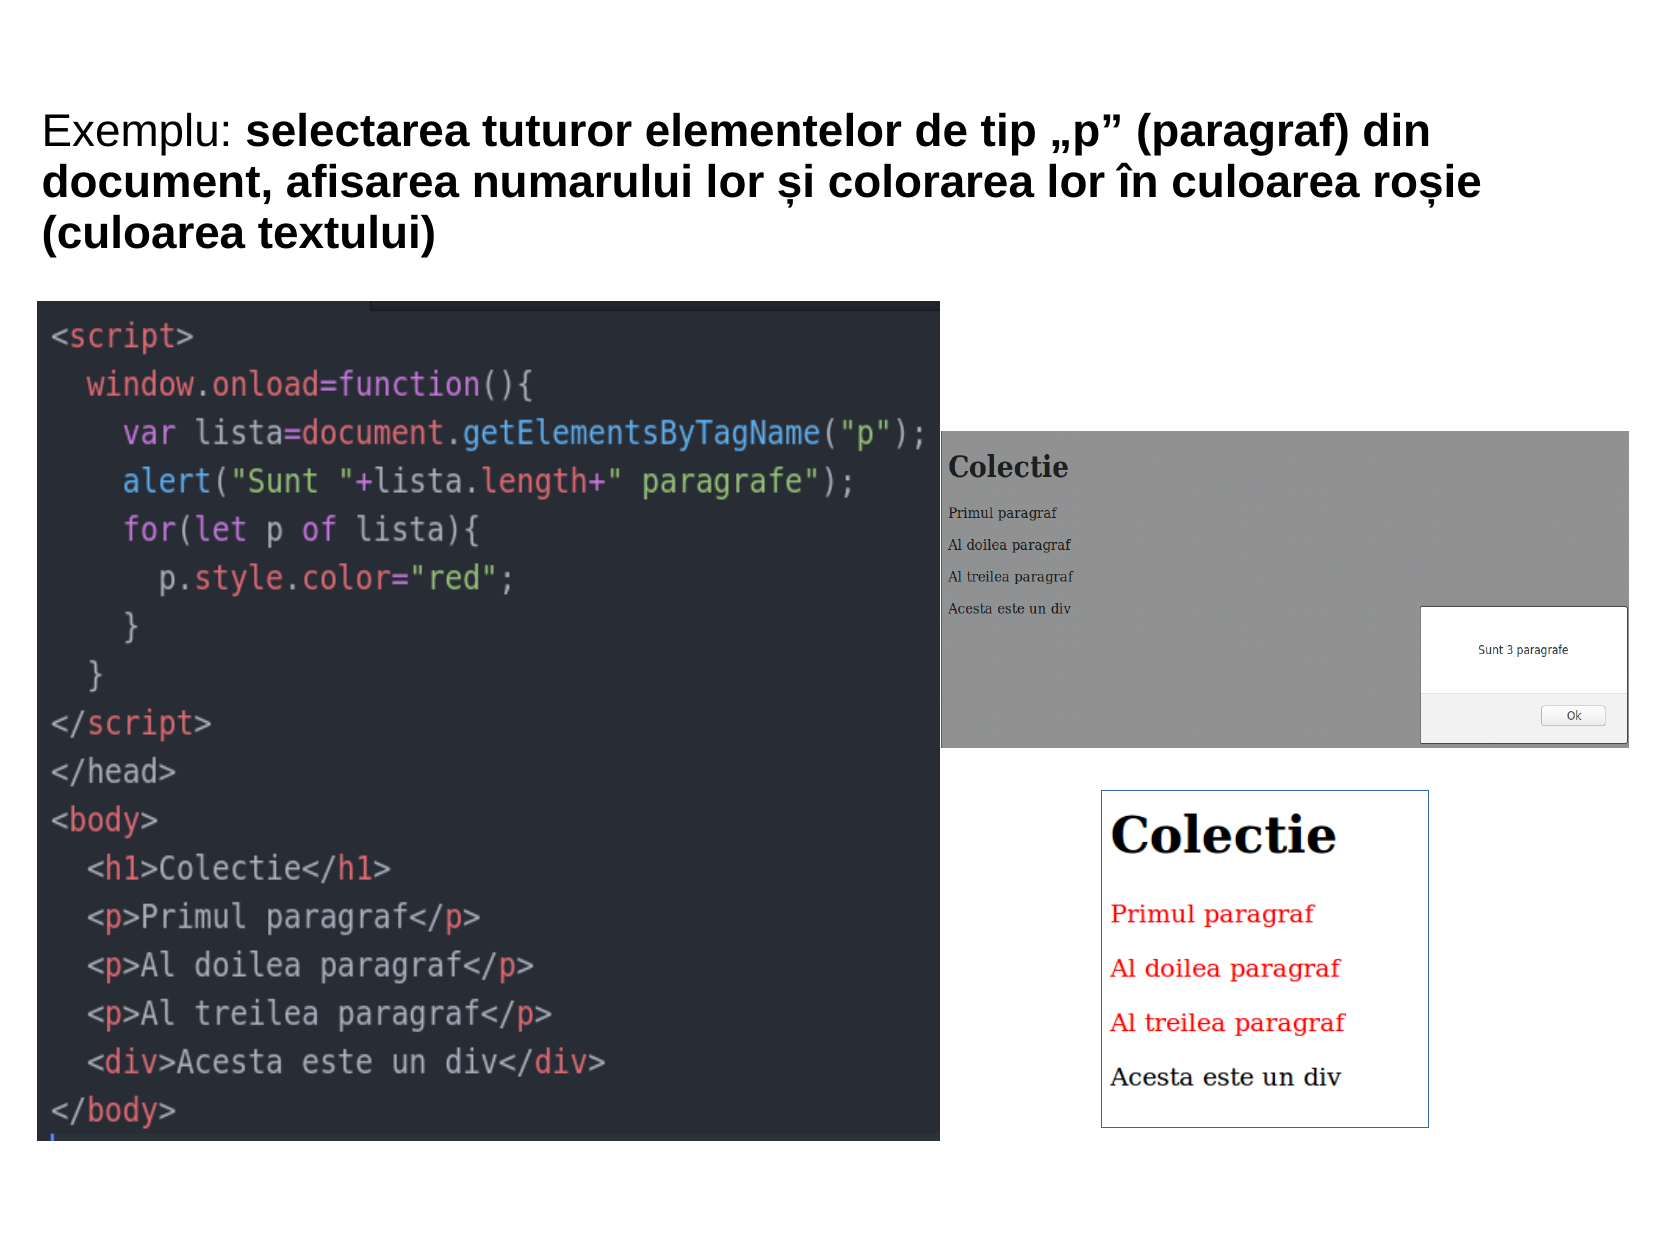

Exemplu: selectarea tuturor elementelor de tip „p” (paragraf) din
document, afisarea numarului lor și colorarea lor în culoarea roșie
(culoarea textului)